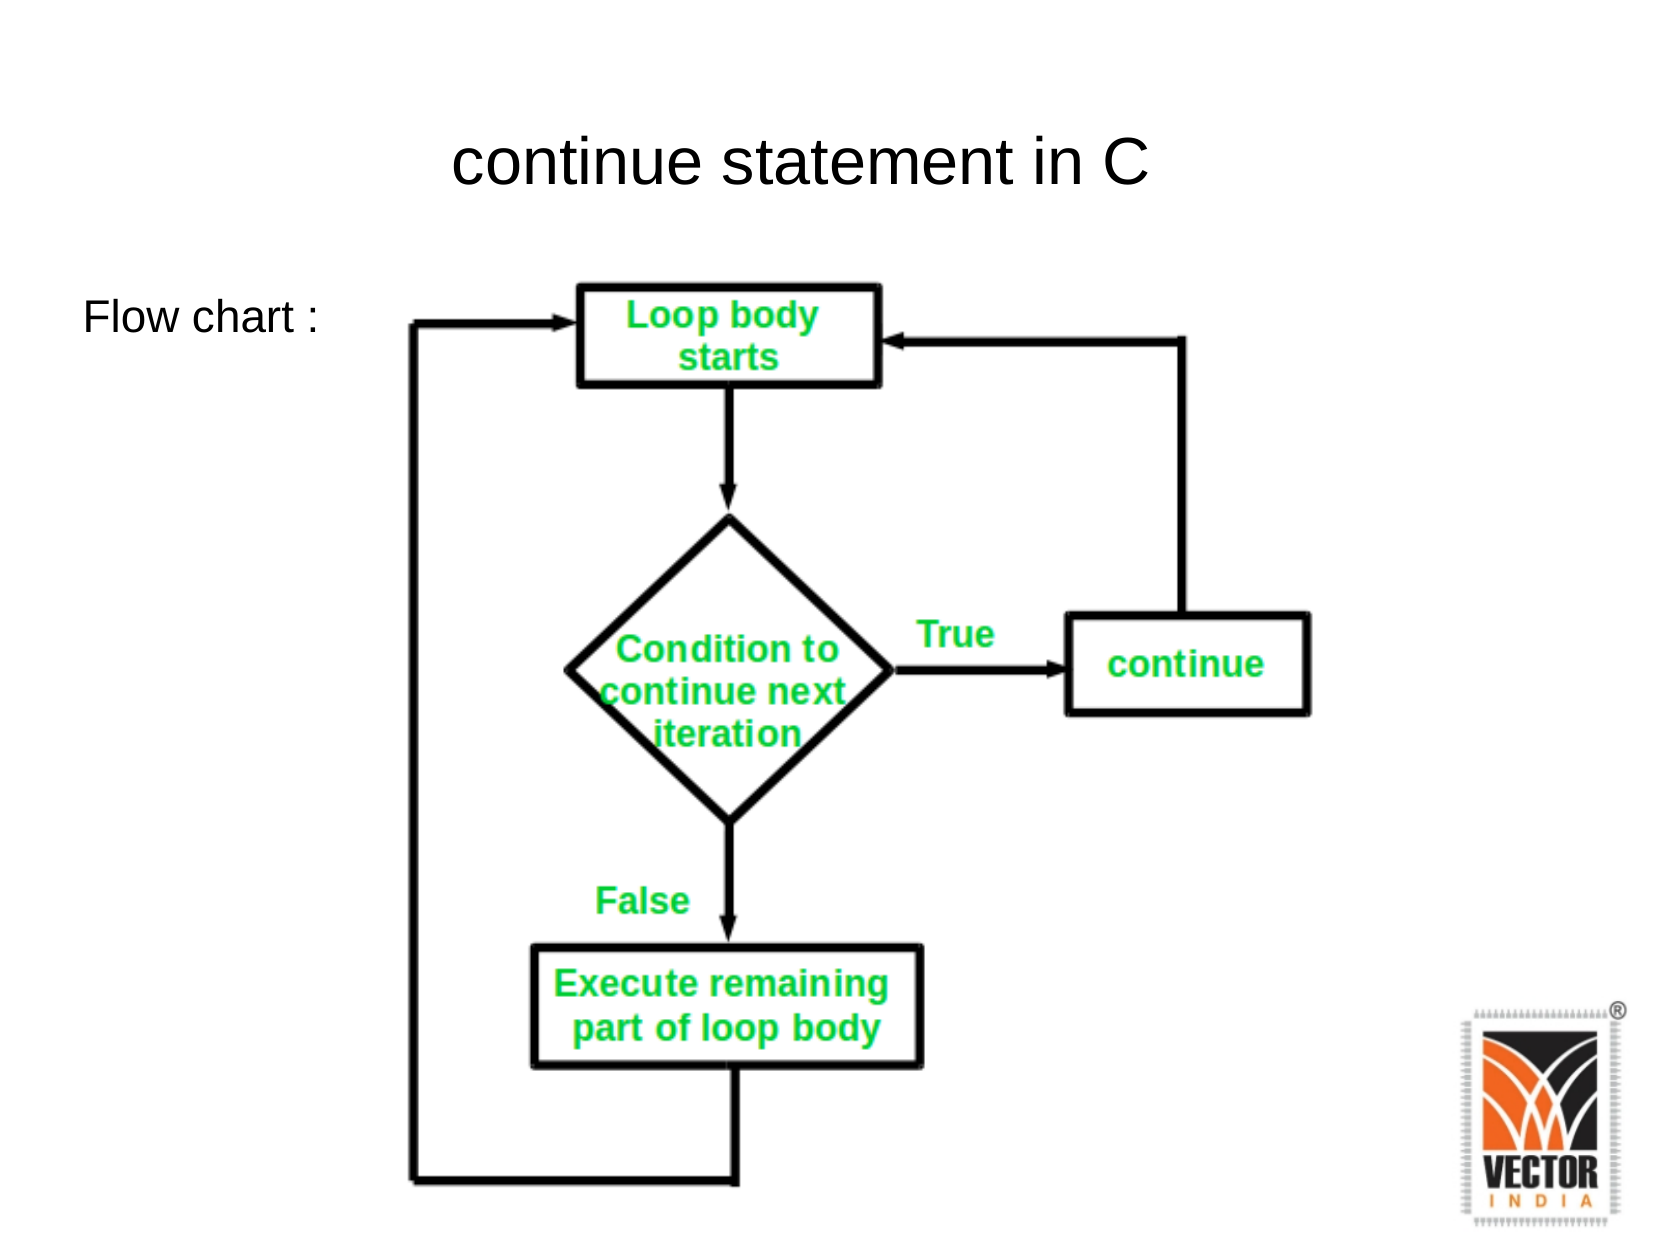

Flow chart :
# continue statement in C